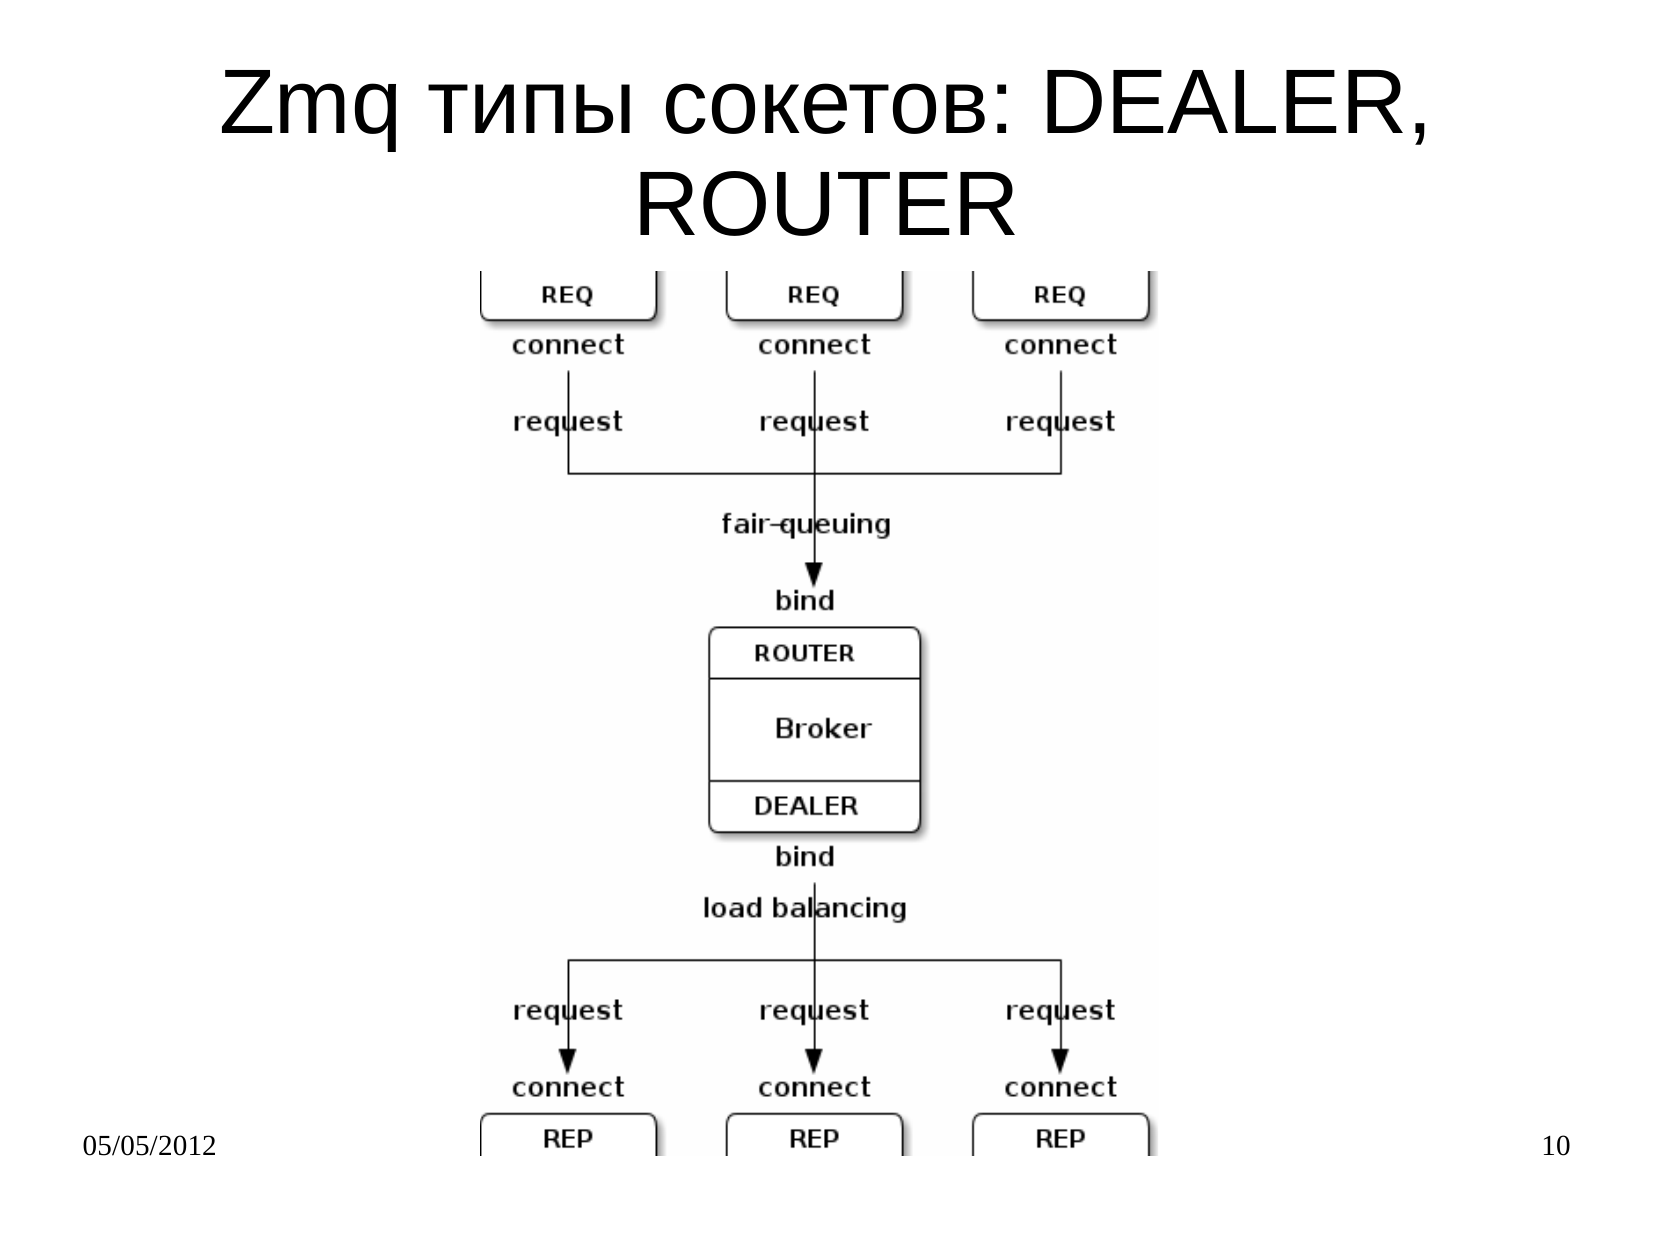

# Zmq типы сокетов: DEALER, ROUTER
05/05/2012
10